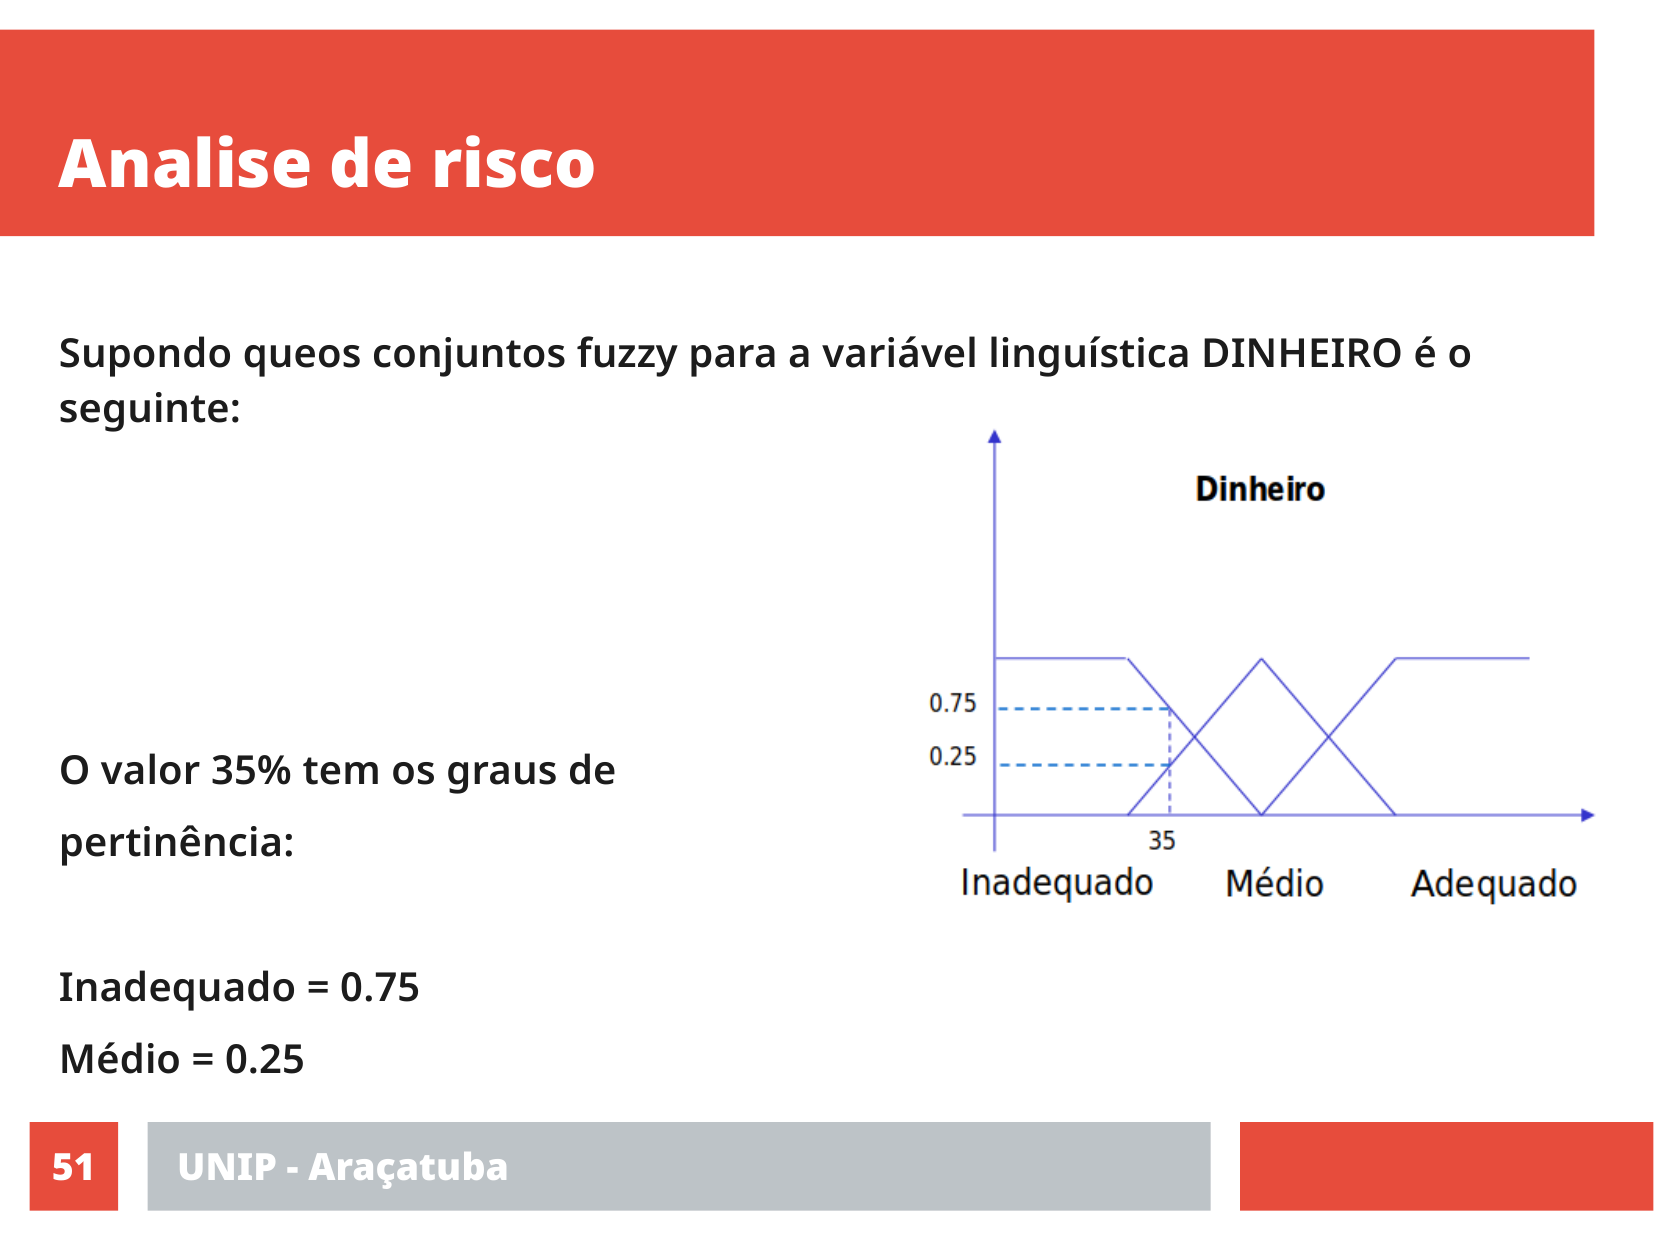

# Analise de risco
Supondo queos conjuntos fuzzy para a variável linguística DINHEIRO é o seguinte:
O valor 35% tem os graus de
pertinência:
Inadequado = 0.75
Médio = 0.25
51
UNIP - Araçatuba